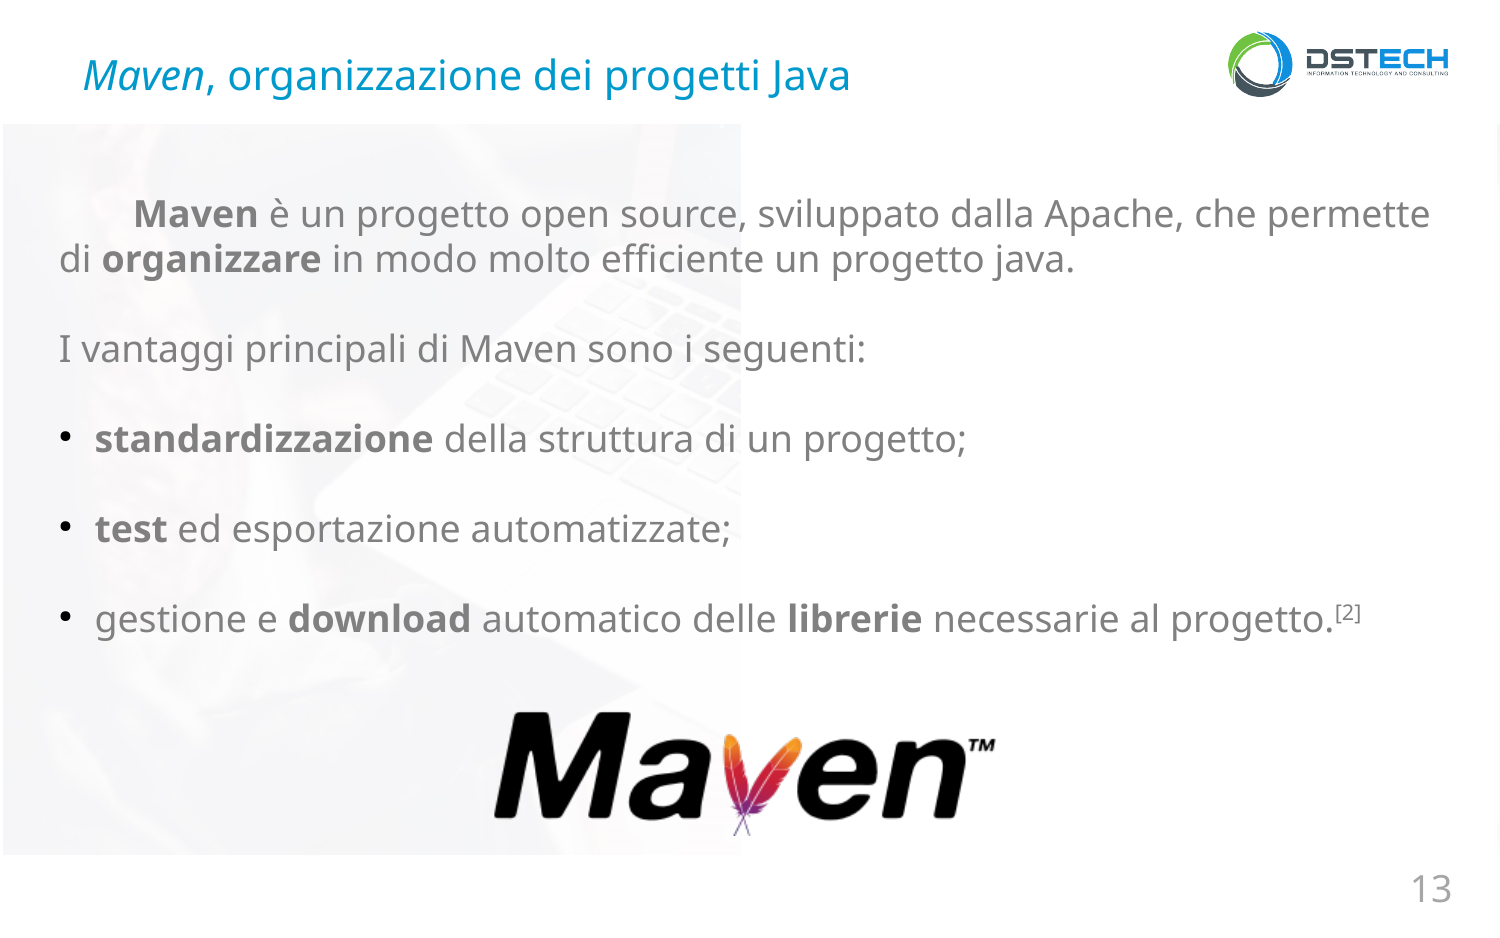

Maven, organizzazione dei progetti Java
	Maven è un progetto open source, sviluppato dalla Apache, che permette di organizzare in modo molto efficiente un progetto java.
I vantaggi principali di Maven sono i seguenti:
standardizzazione della struttura di un progetto;
test ed esportazione automatizzate;
gestione e download automatico delle librerie necessarie al progetto.[2]
13